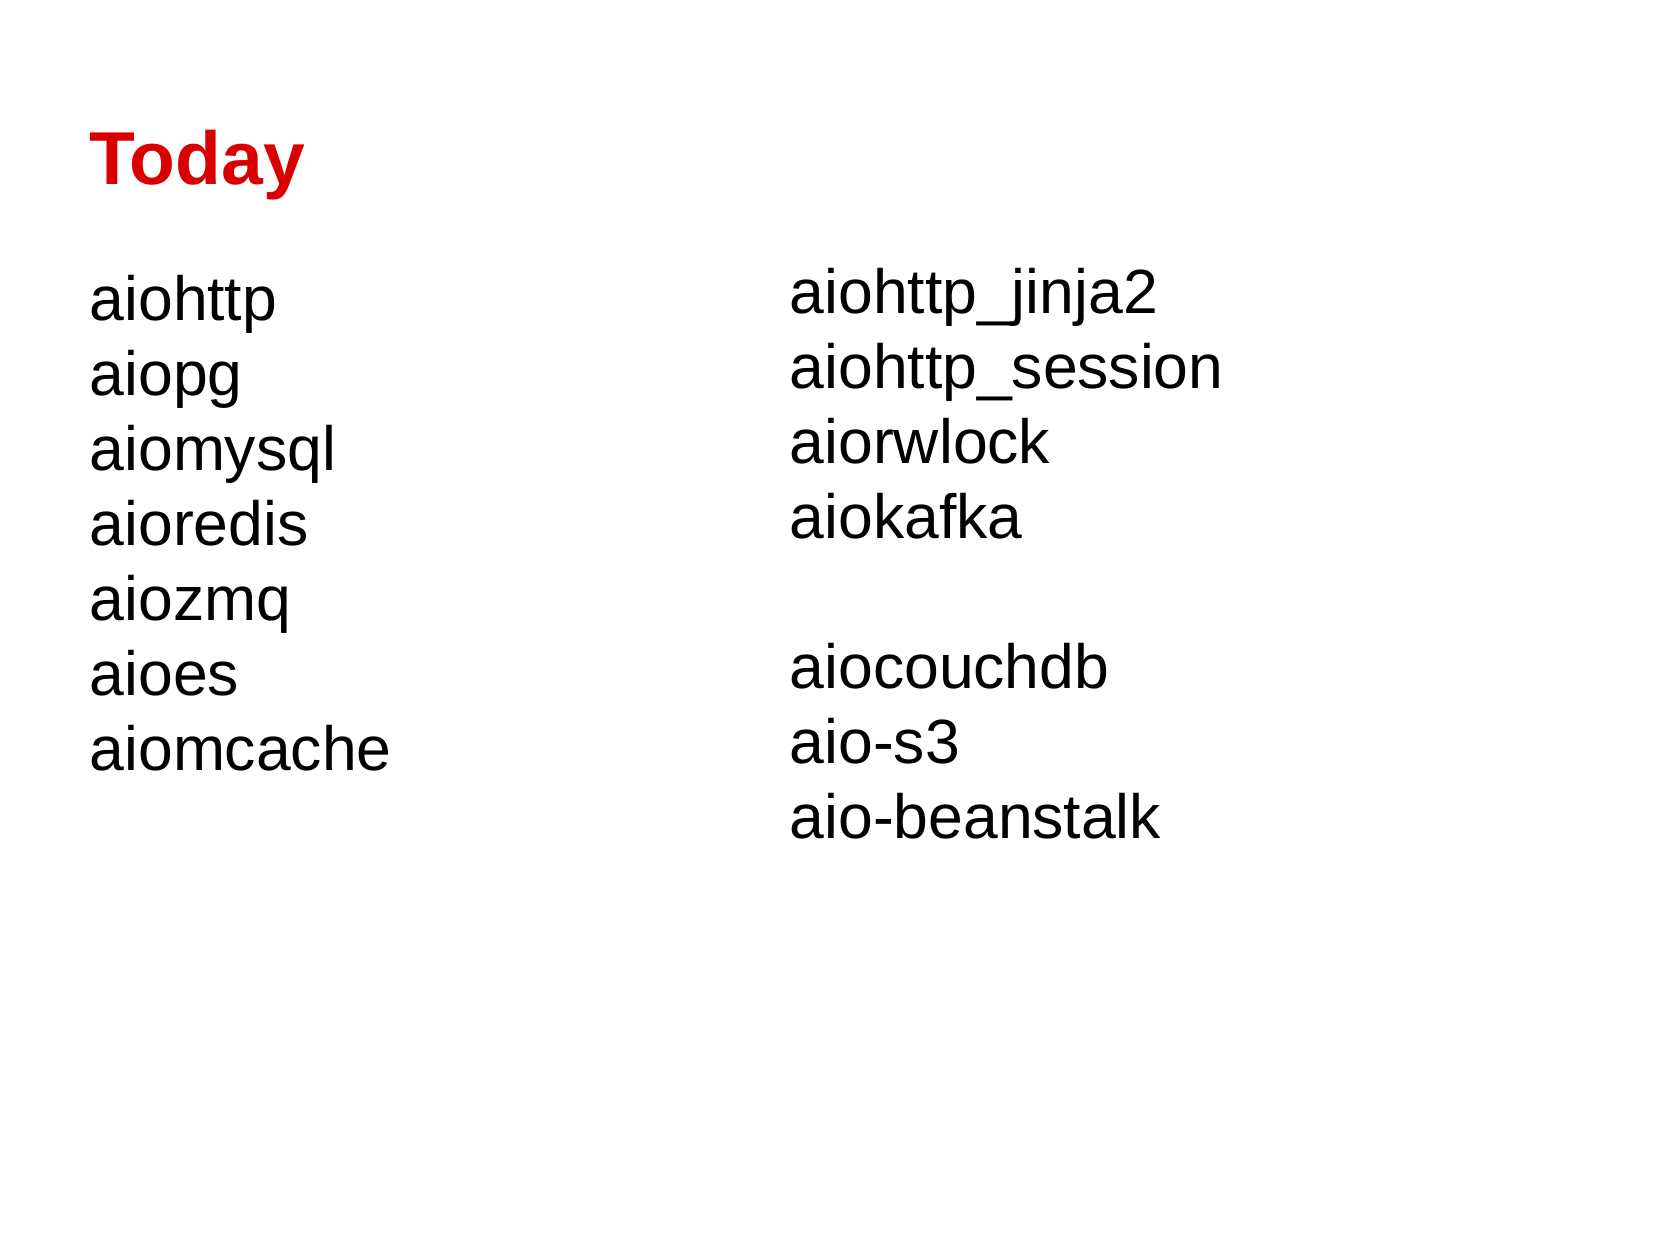

Today
aiohttp
aiopg
aiomysql
aioredis
aiozmq
aioes
aiomcache
aiohttp_jinja2
aiohttp_session
aiorwlock
aiokafka
aiocouchdb
aio-s3
aio-beanstalk